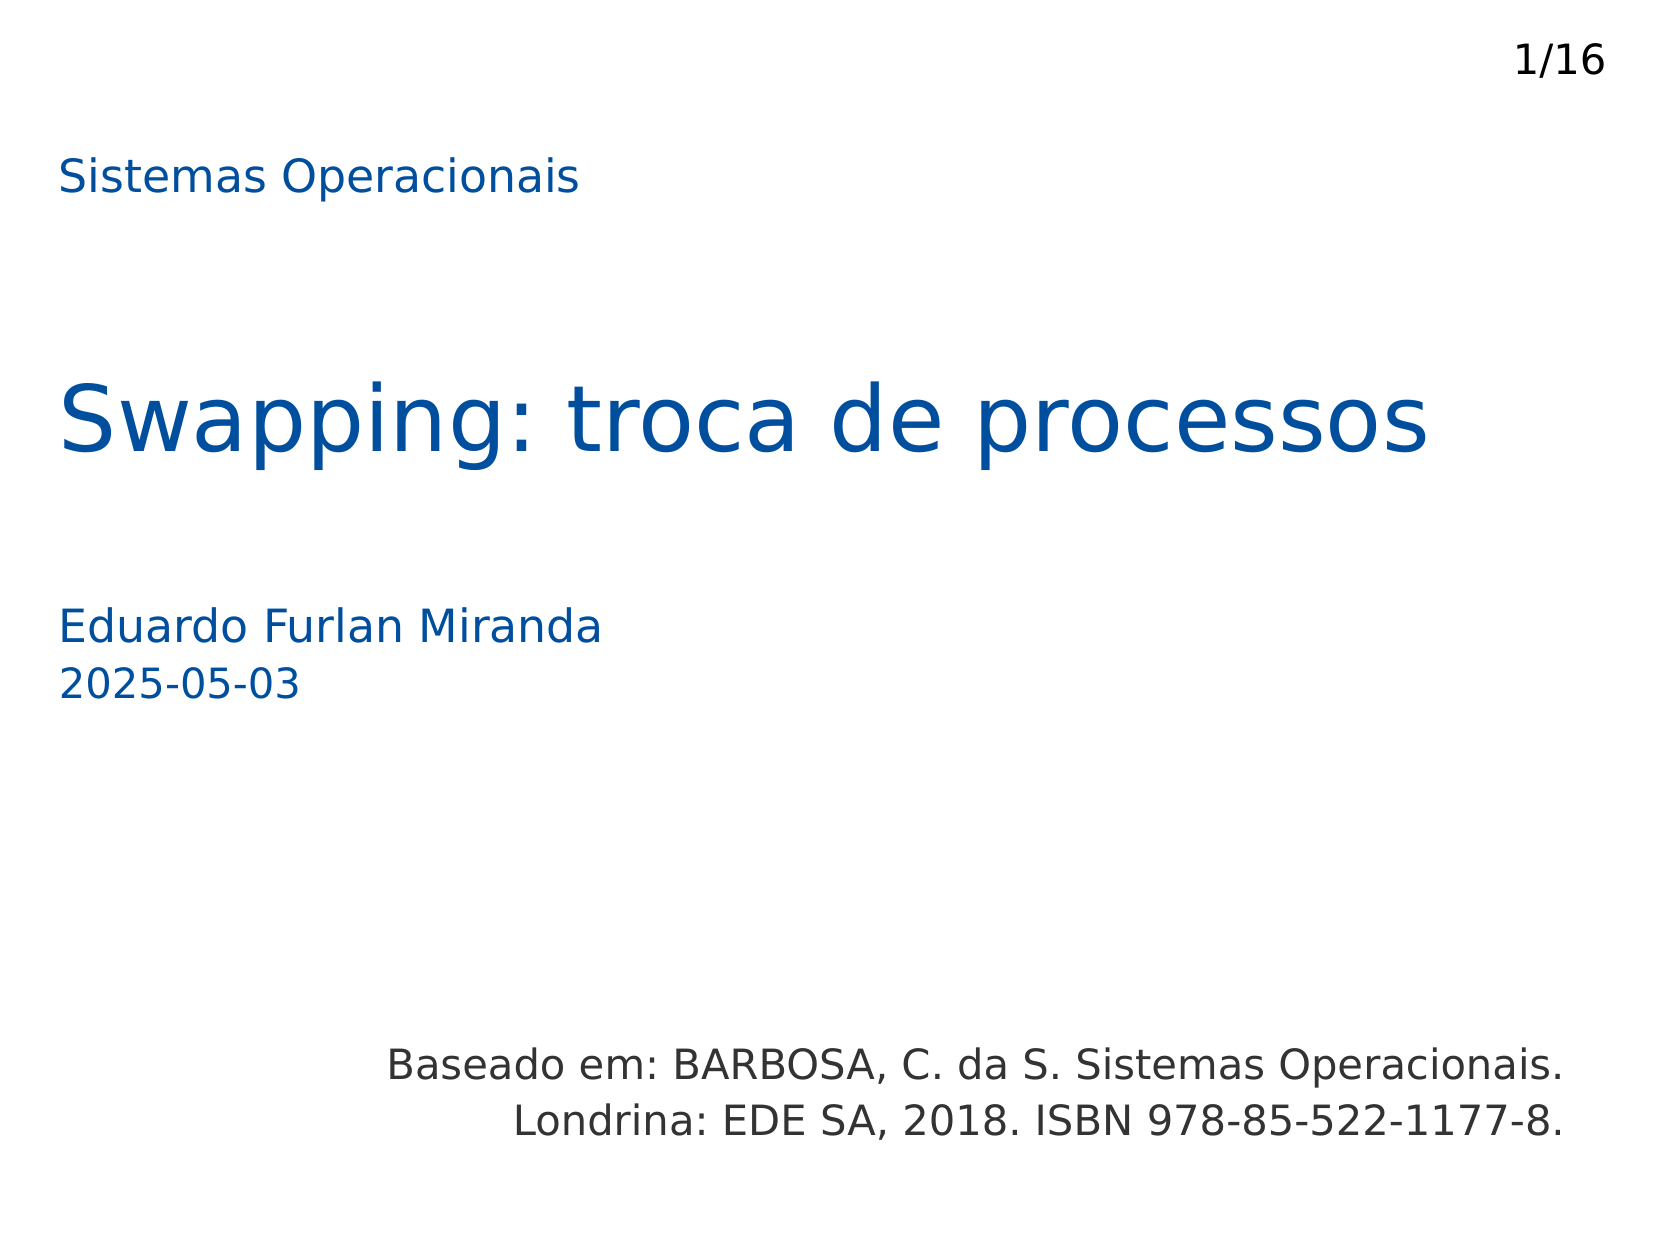

1
# Sistemas Operacionais
Swapping: troca de processos
Eduardo Furlan Miranda
2025-05-03
Baseado em: BARBOSA, C. da S. Sistemas Operacionais. Londrina: EDE SA, 2018. ISBN 978-85-522-1177-8.